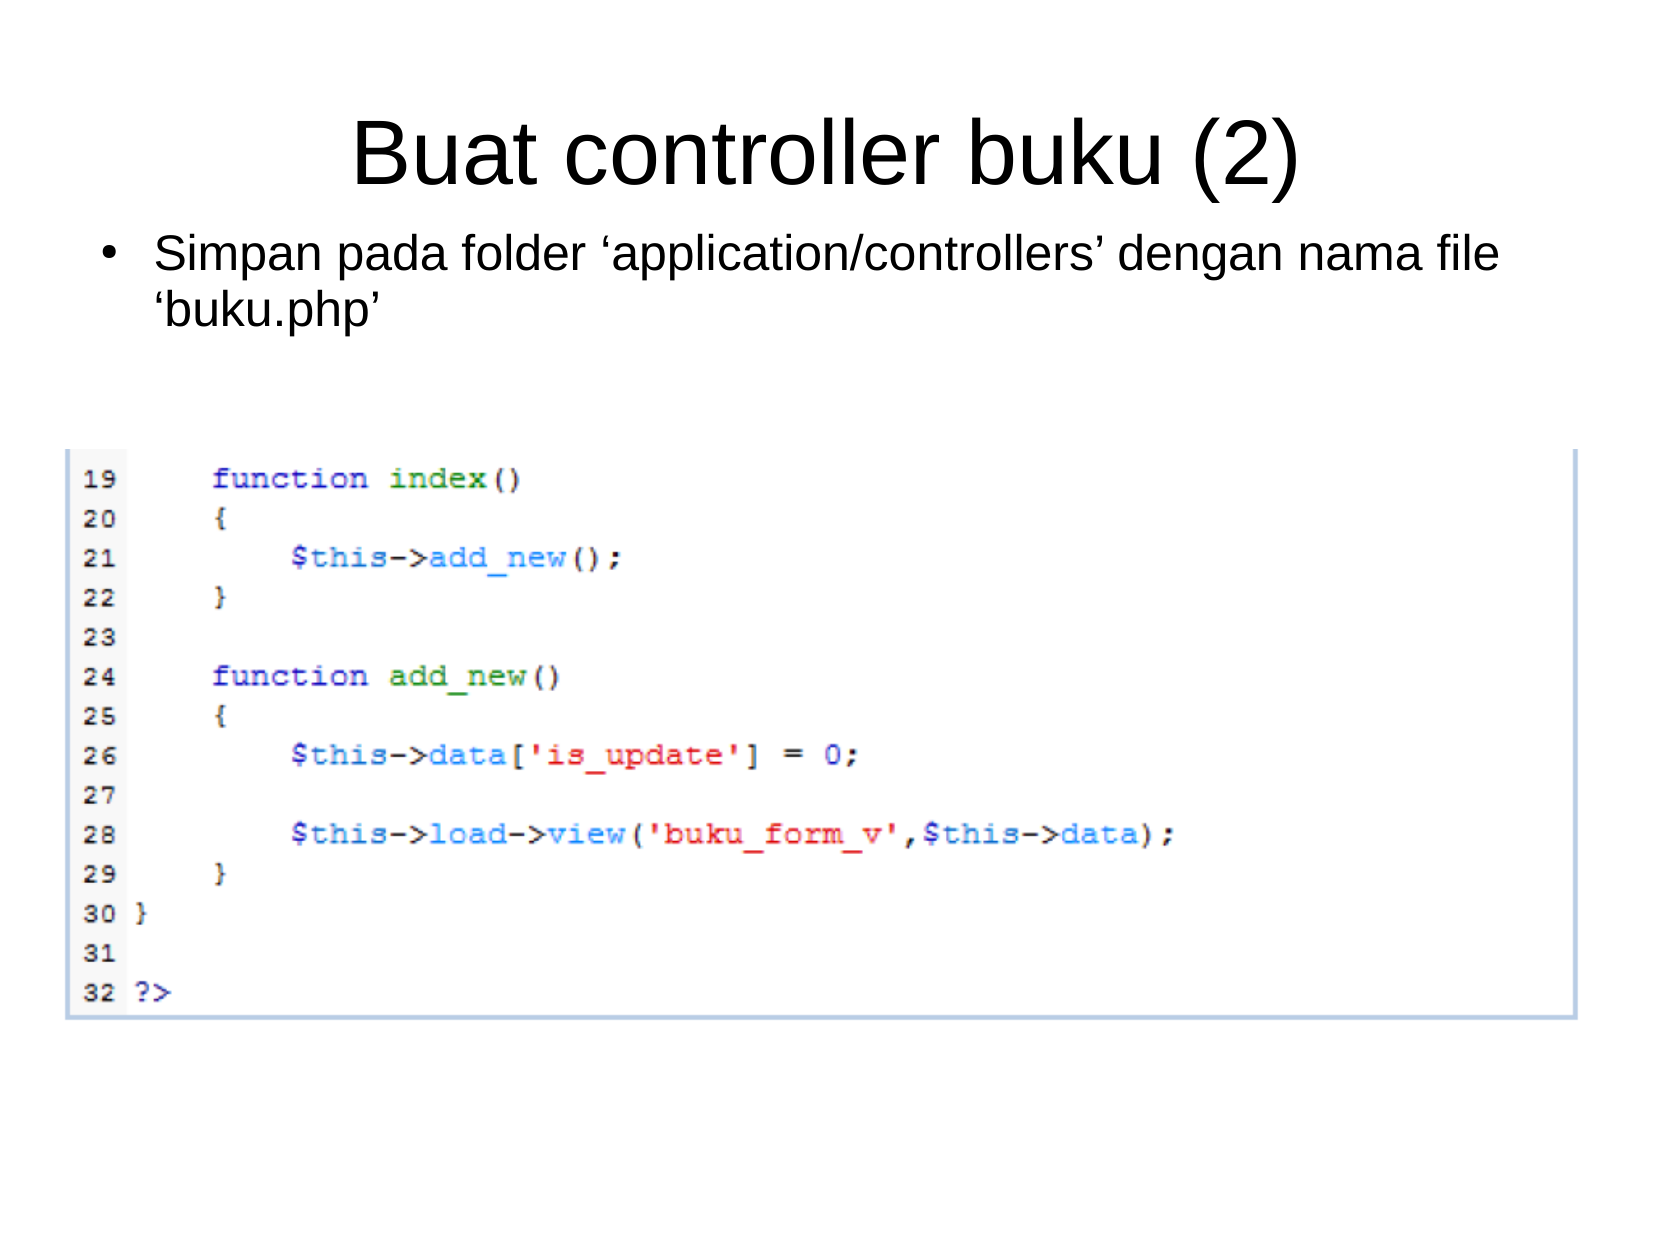

# Buat controller buku (2)
Simpan pada folder ‘application/controllers’ dengan nama file ‘buku.php’